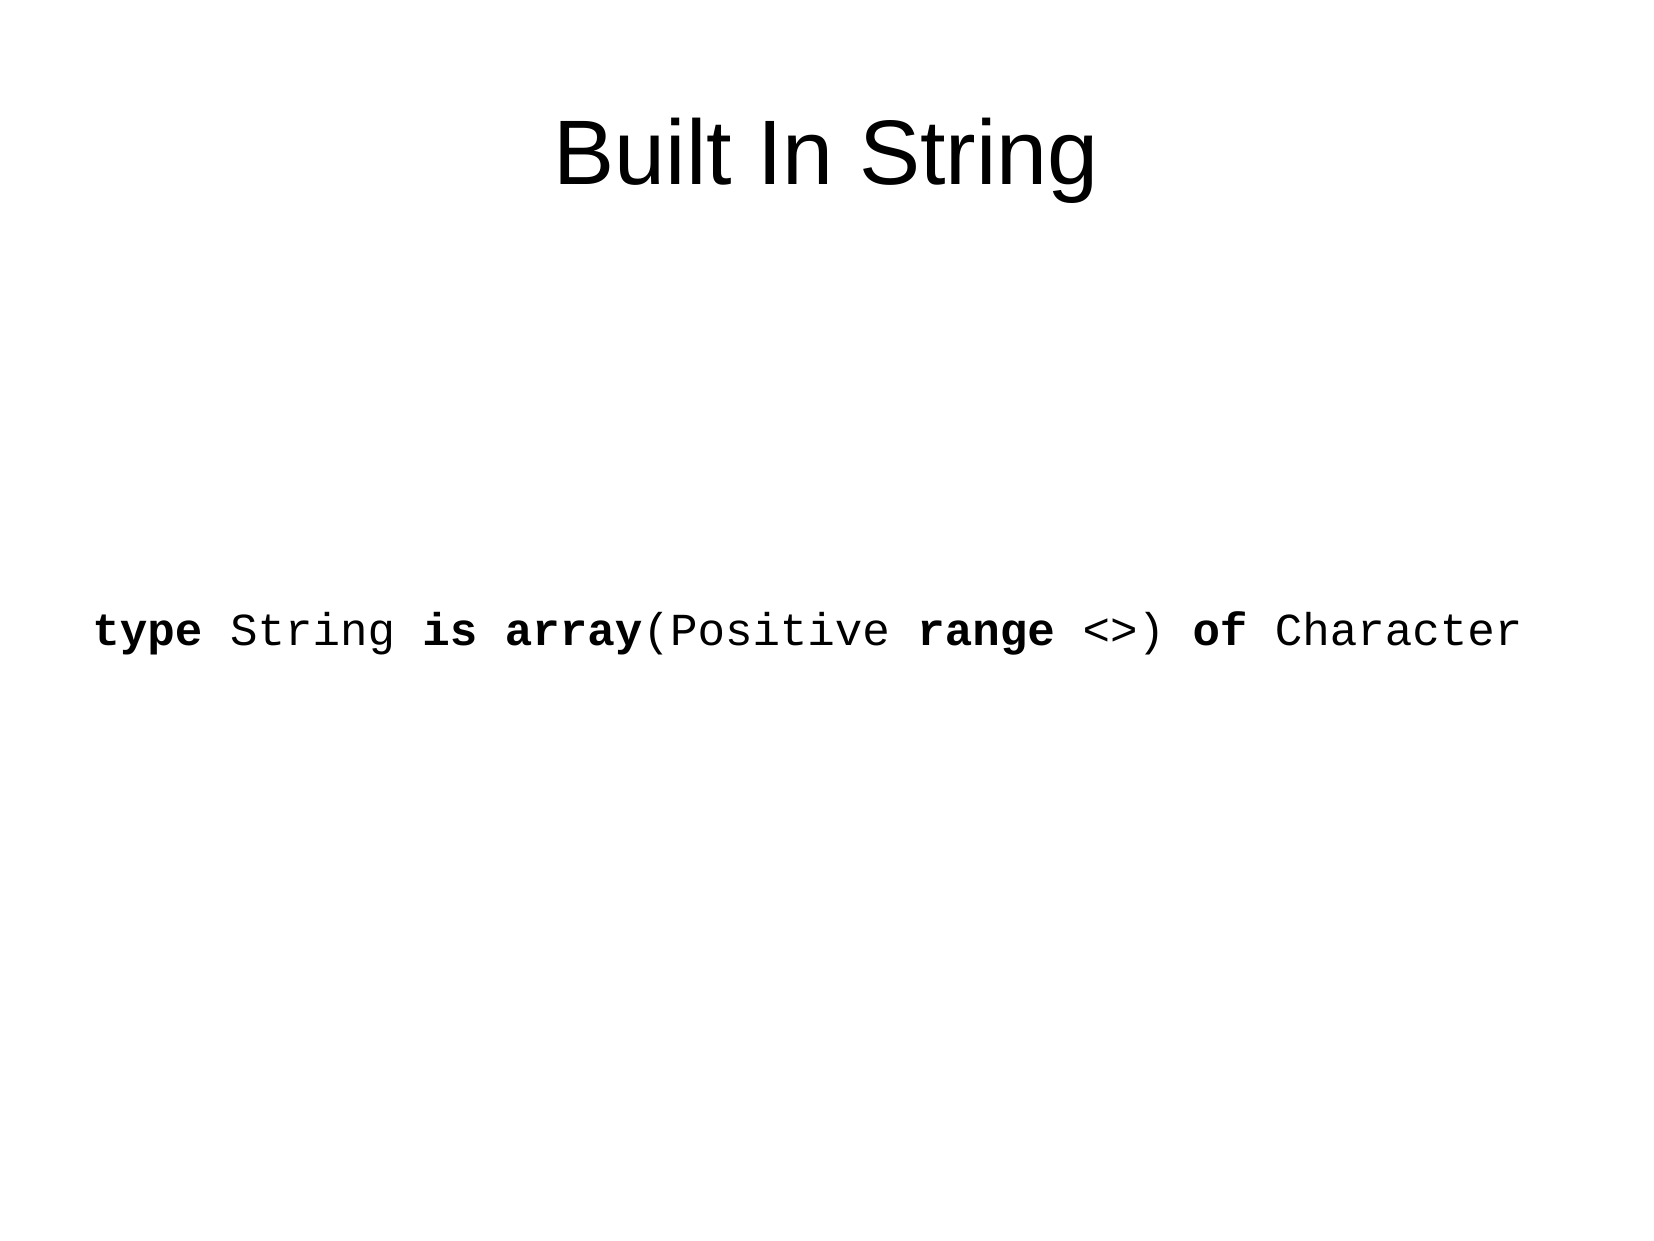

# Built In String
type String is array(Positive range <>) of Character